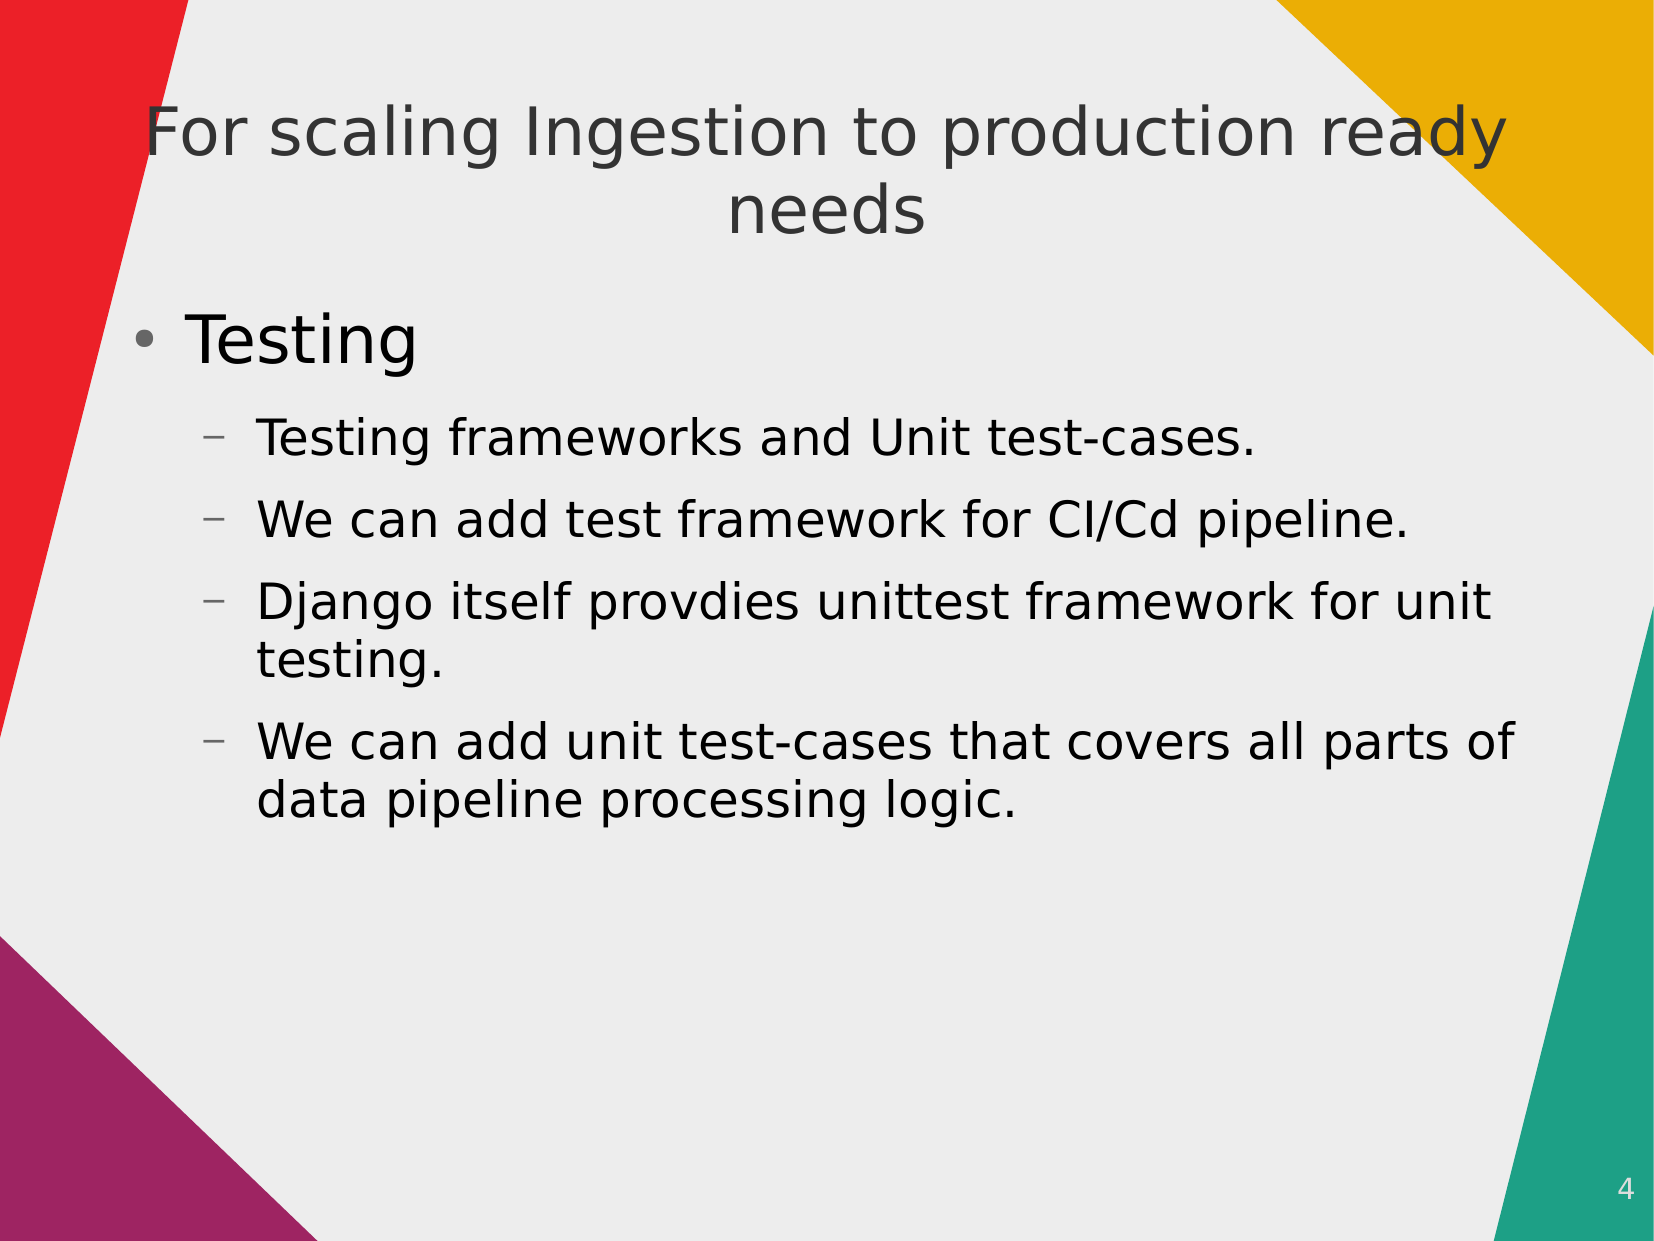

# For scaling Ingestion to production ready needs
Testing
Testing frameworks and Unit test-cases.
We can add test framework for CI/Cd pipeline.
Django itself provdies unittest framework for unit testing.
We can add unit test-cases that covers all parts of data pipeline processing logic.
4